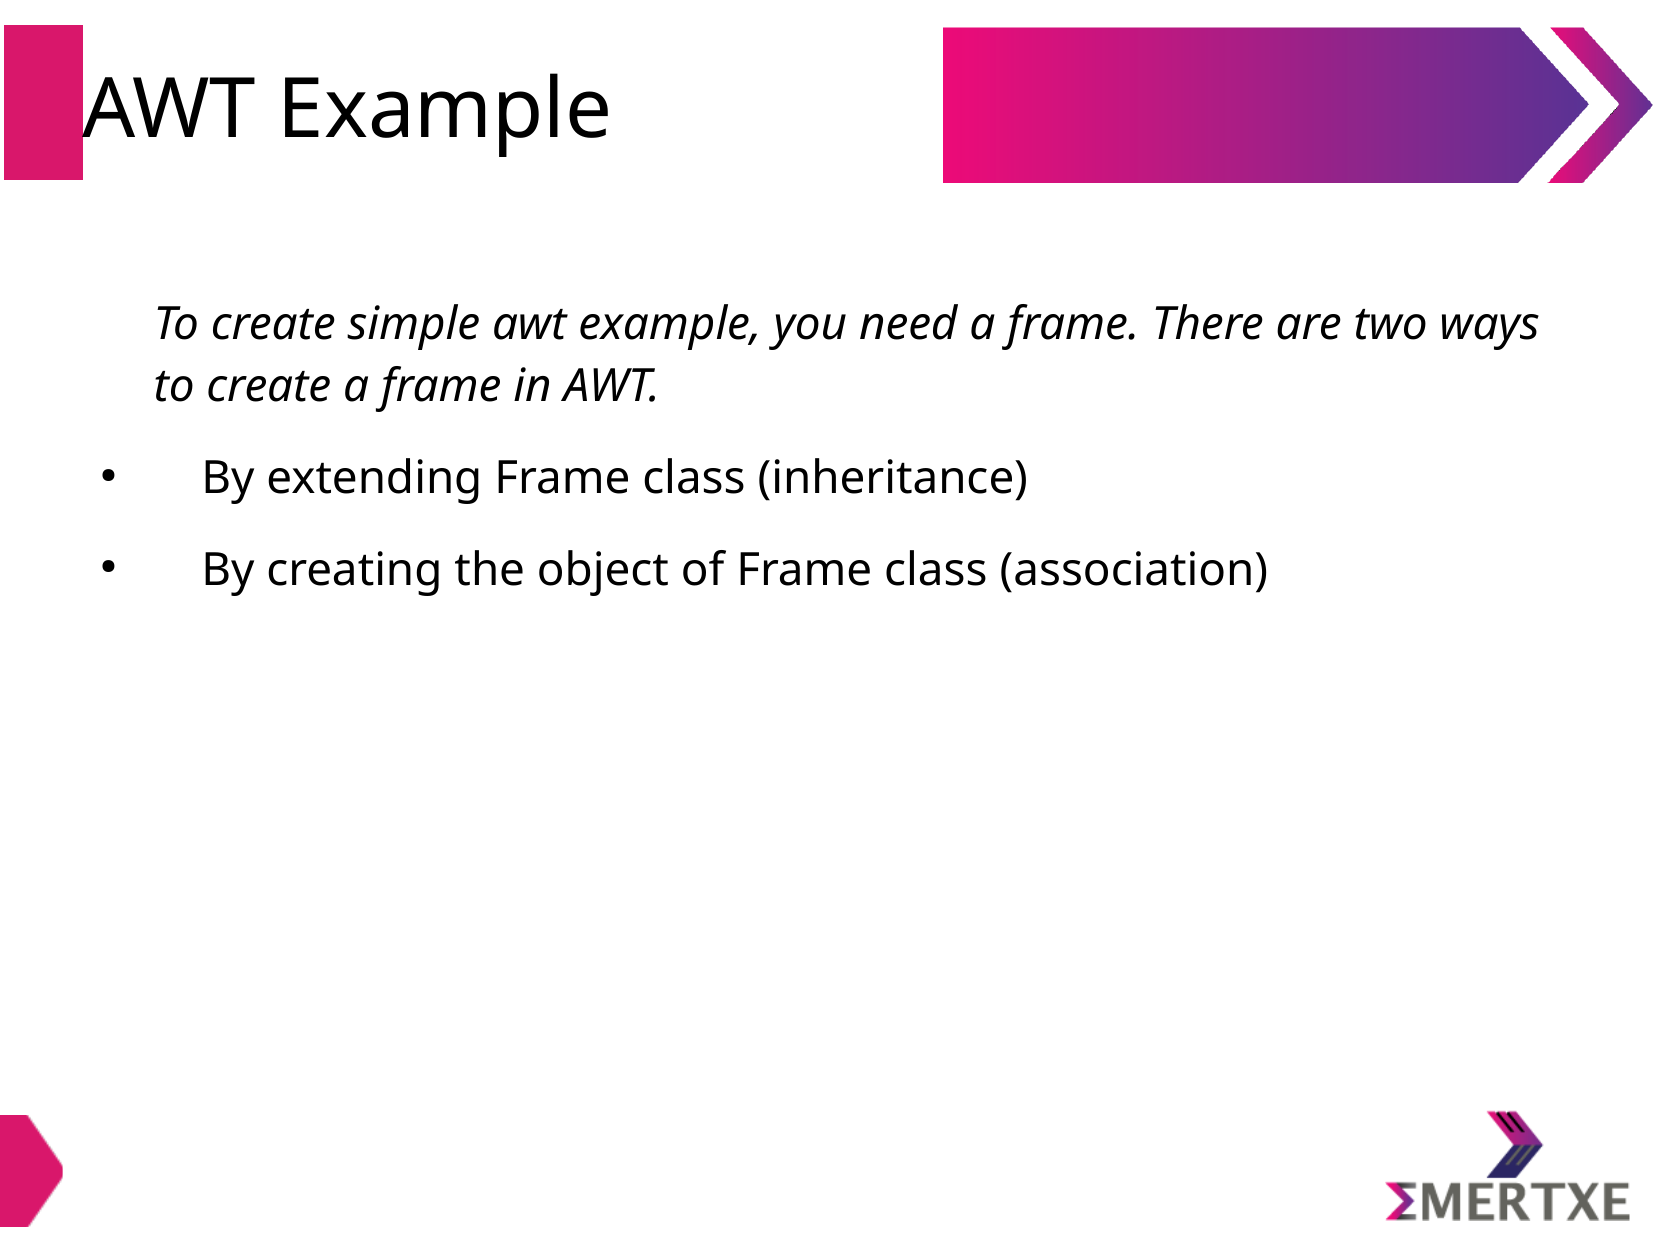

# AWT Example
To create simple awt example, you need a frame. There are two ways to create a frame in AWT.
 By extending Frame class (inheritance)
 By creating the object of Frame class (association)